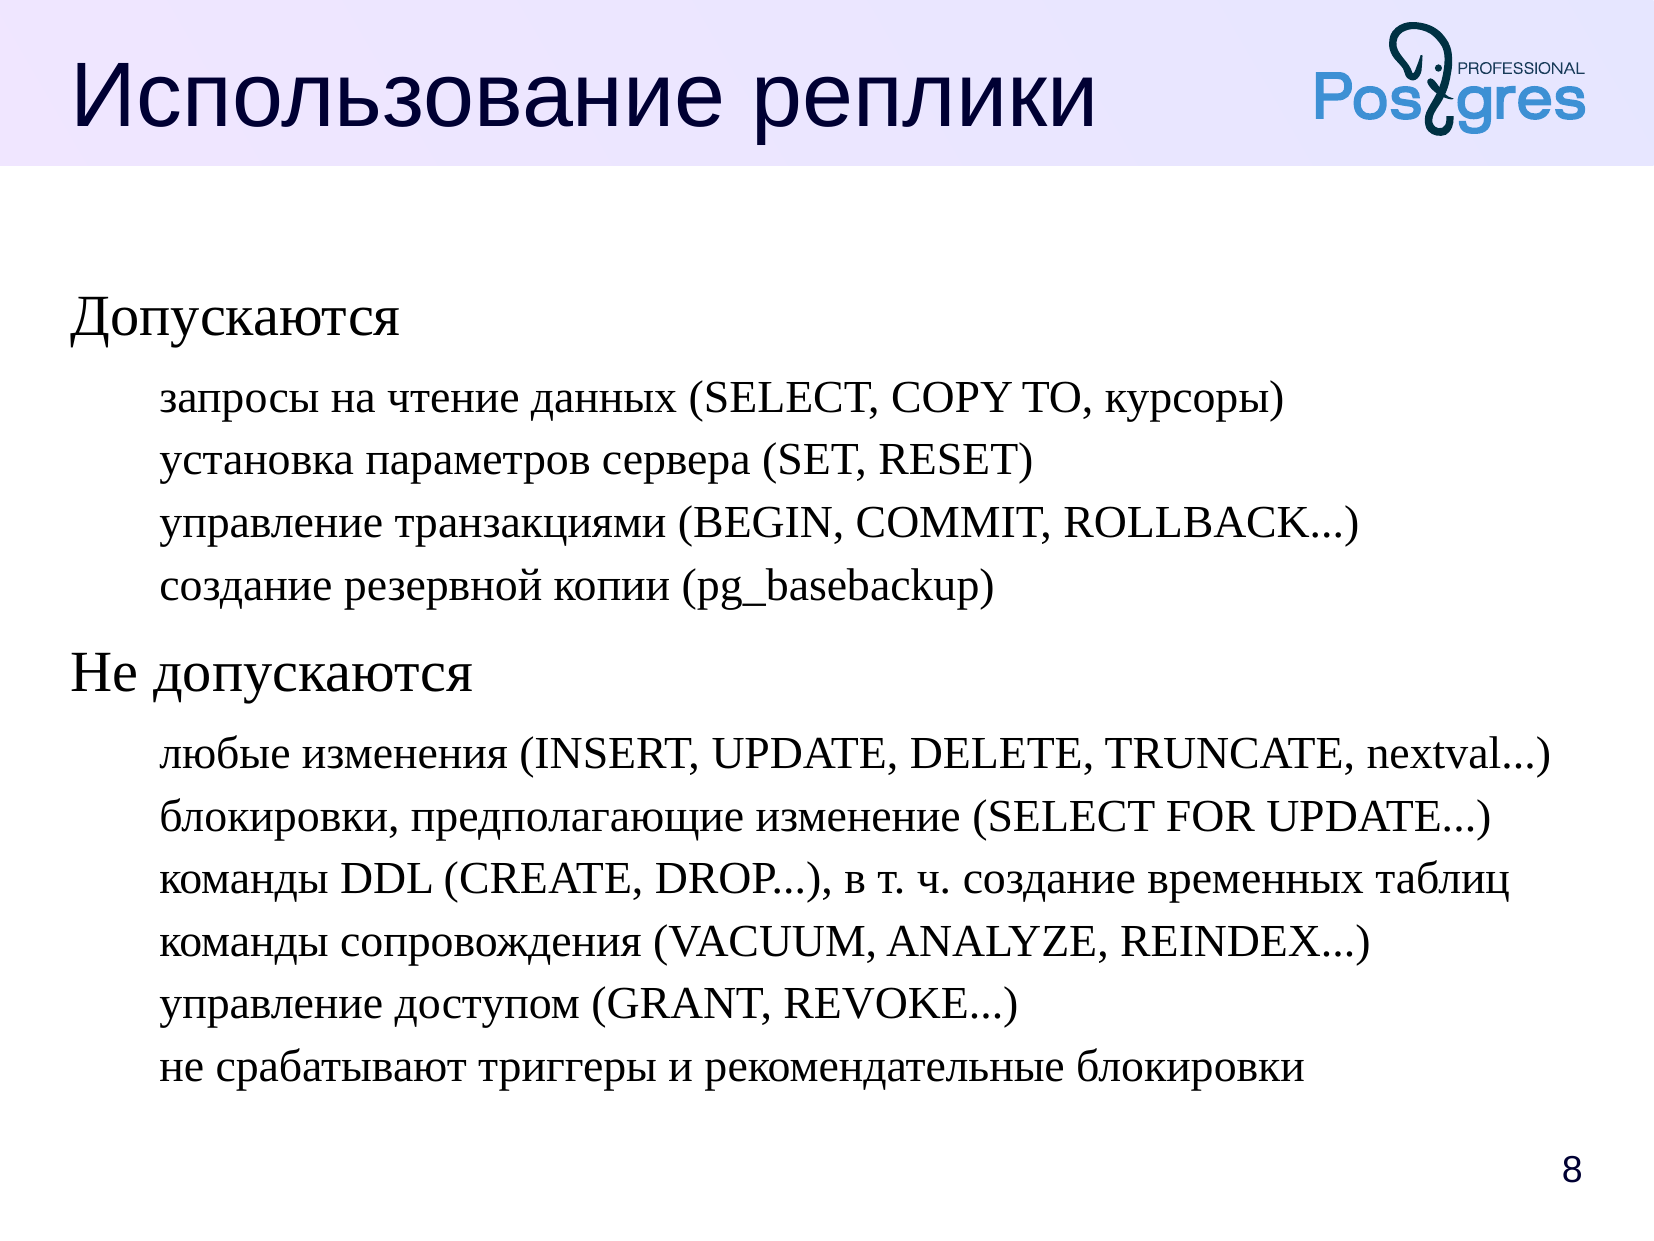

# Использование реплики
Допускаются
запросы на чтение данных (SELECT, COPY TO, курсоры)
установка параметров сервера (SET, RESET)
управление транзакциями (BEGIN, COMMIT, ROLLBACK...)
создание резервной копии (pg_basebackup)
Не допускаются
любые изменения (INSERT, UPDATE, DELETE, TRUNCATE, nextval...)
блокировки, предполагающие изменение (SELECT FOR UPDATE...)
команды DDL (CREATE, DROP...), в т. ч. создание временных таблиц
команды сопровождения (VACUUM, ANALYZE, REINDEX...)
управление доступом (GRANT, REVOKE...)
не срабатывают триггеры и рекомендательные блокировки